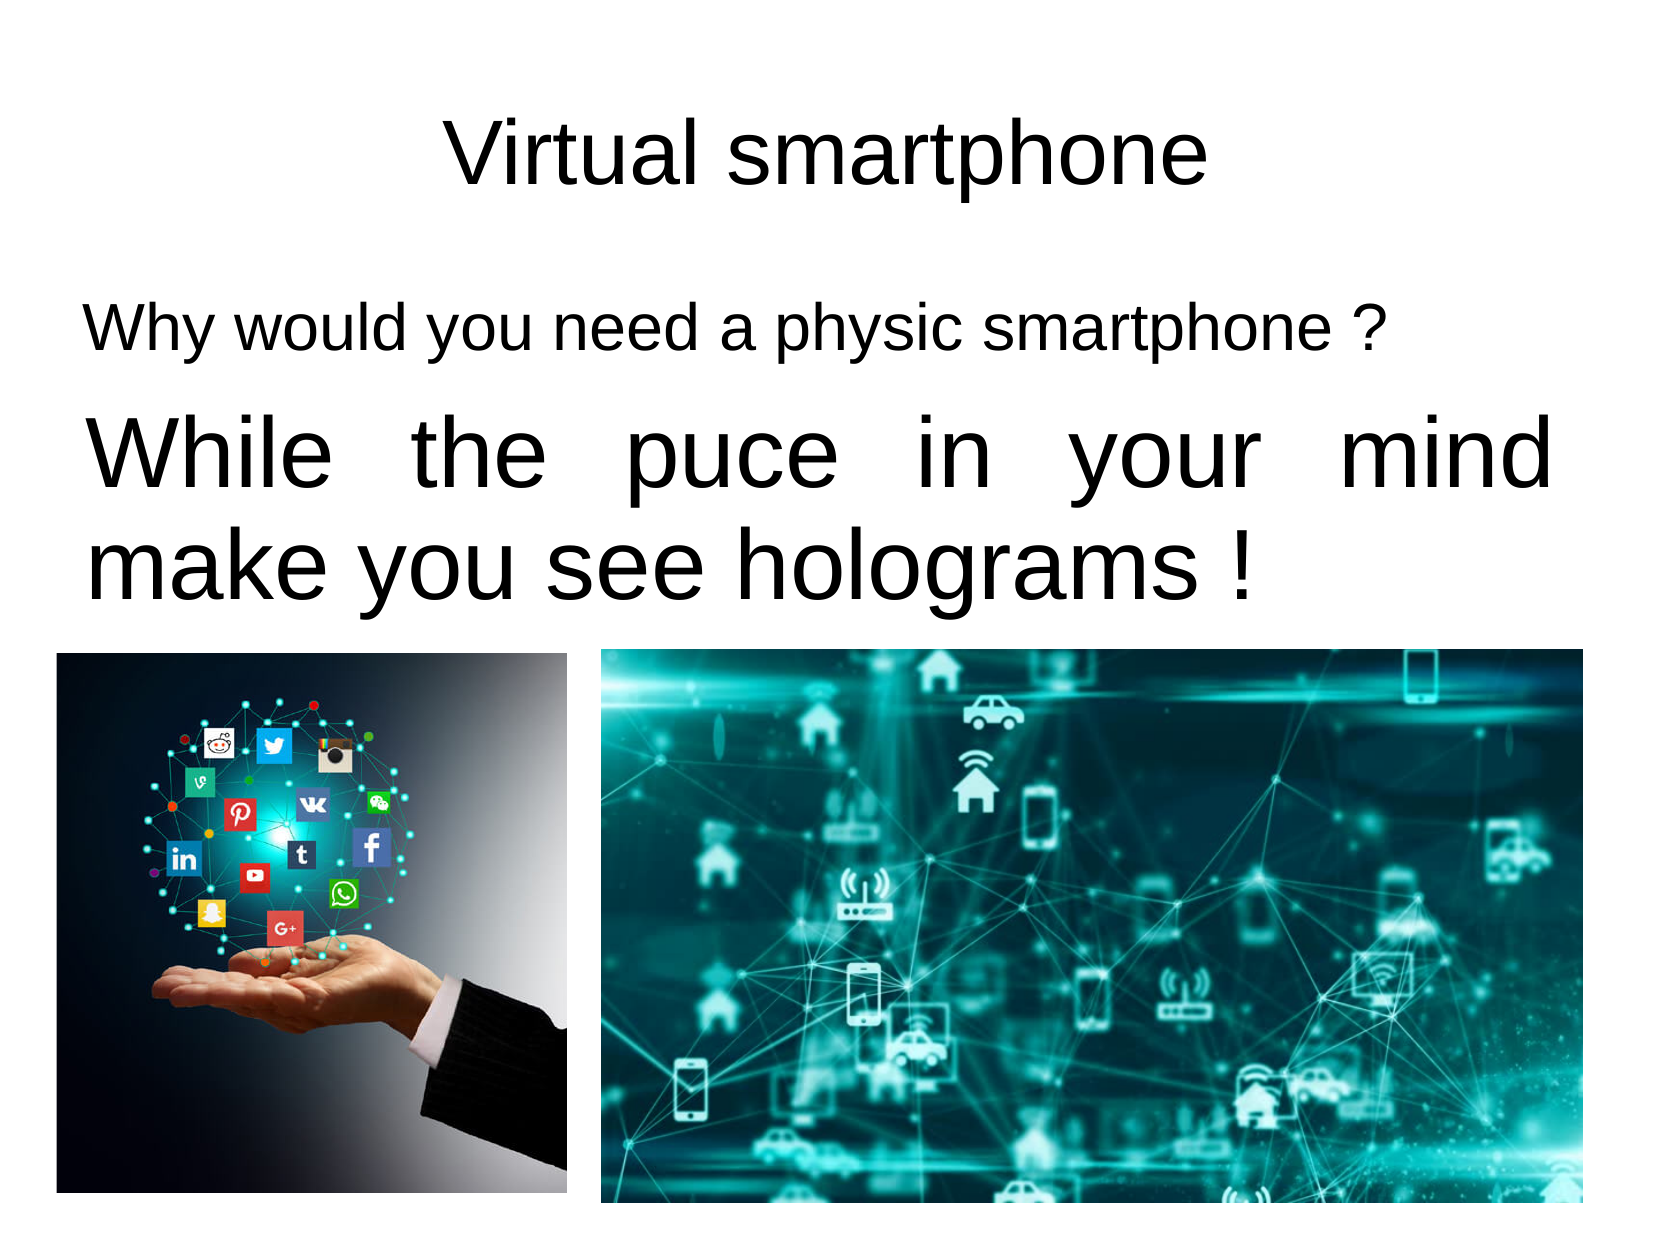

# Virtual smartphone
Why would you need a physic smartphone ?
While the puce in your mind make you see holograms !